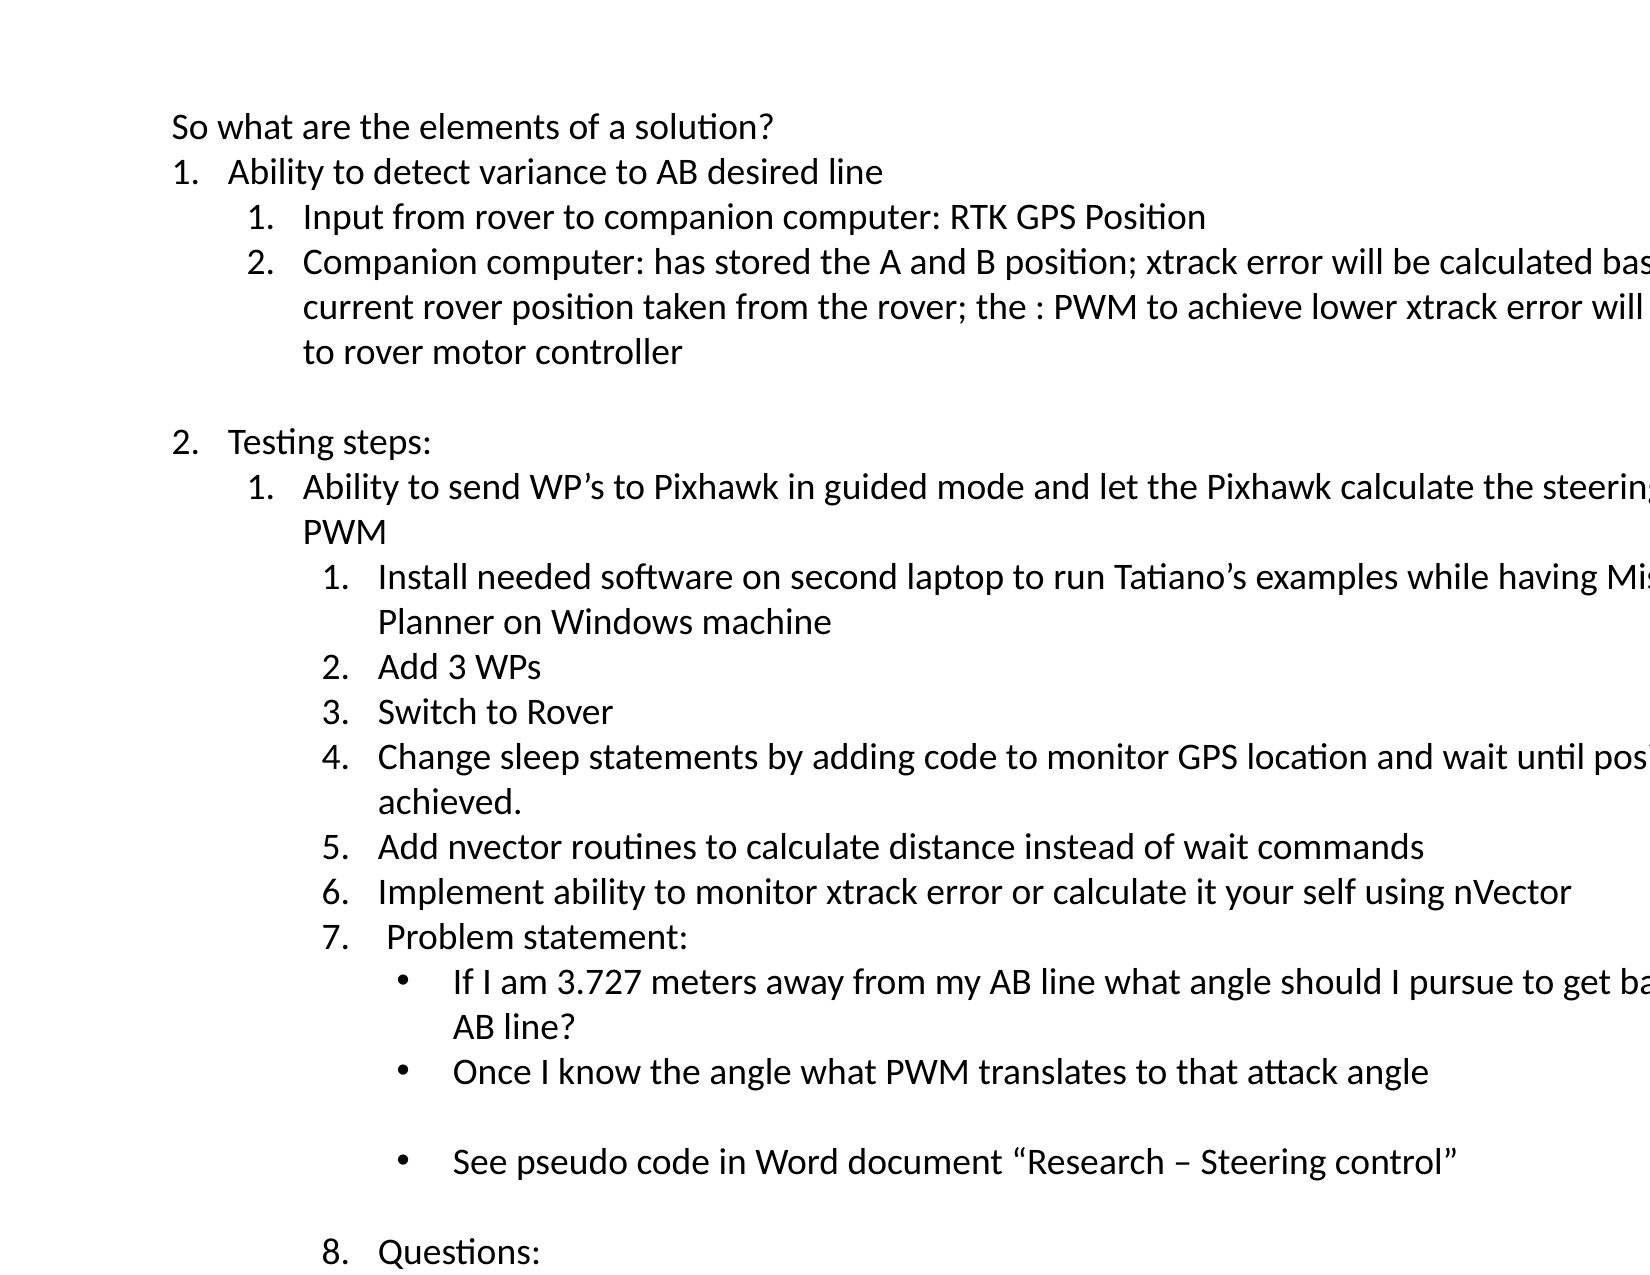

So what are the elements of a solution?
Ability to detect variance to AB desired line
Input from rover to companion computer: RTK GPS Position
Companion computer: has stored the A and B position; xtrack error will be calculated based on current rover position taken from the rover; the : PWM to achieve lower xtrack error will be output to rover motor controller
Testing steps:
Ability to send WP’s to Pixhawk in guided mode and let the Pixhawk calculate the steering controller PWM
Install needed software on second laptop to run Tatiano’s examples while having Mission Planner on Windows machine
Add 3 WPs
Switch to Rover
Change sleep statements by adding code to monitor GPS location and wait until position is achieved.
Add nvector routines to calculate distance instead of wait commands
Implement ability to monitor xtrack error or calculate it your self using nVector
 Problem statement:
If I am 3.727 meters away from my AB line what angle should I pursue to get back to the AB line?
Once I know the angle what PWM translates to that attack angle
See pseudo code in Word document “Research – Steering control”
Questions:
What is the ratio of PWM to degrees?
Switch from having the companion computer sending the information via direct connection to sending the information over radio connection
Stop using the pixhawk steering controller and only send the steering PWM values and perform the WP tracking and guidance on the companion computer.